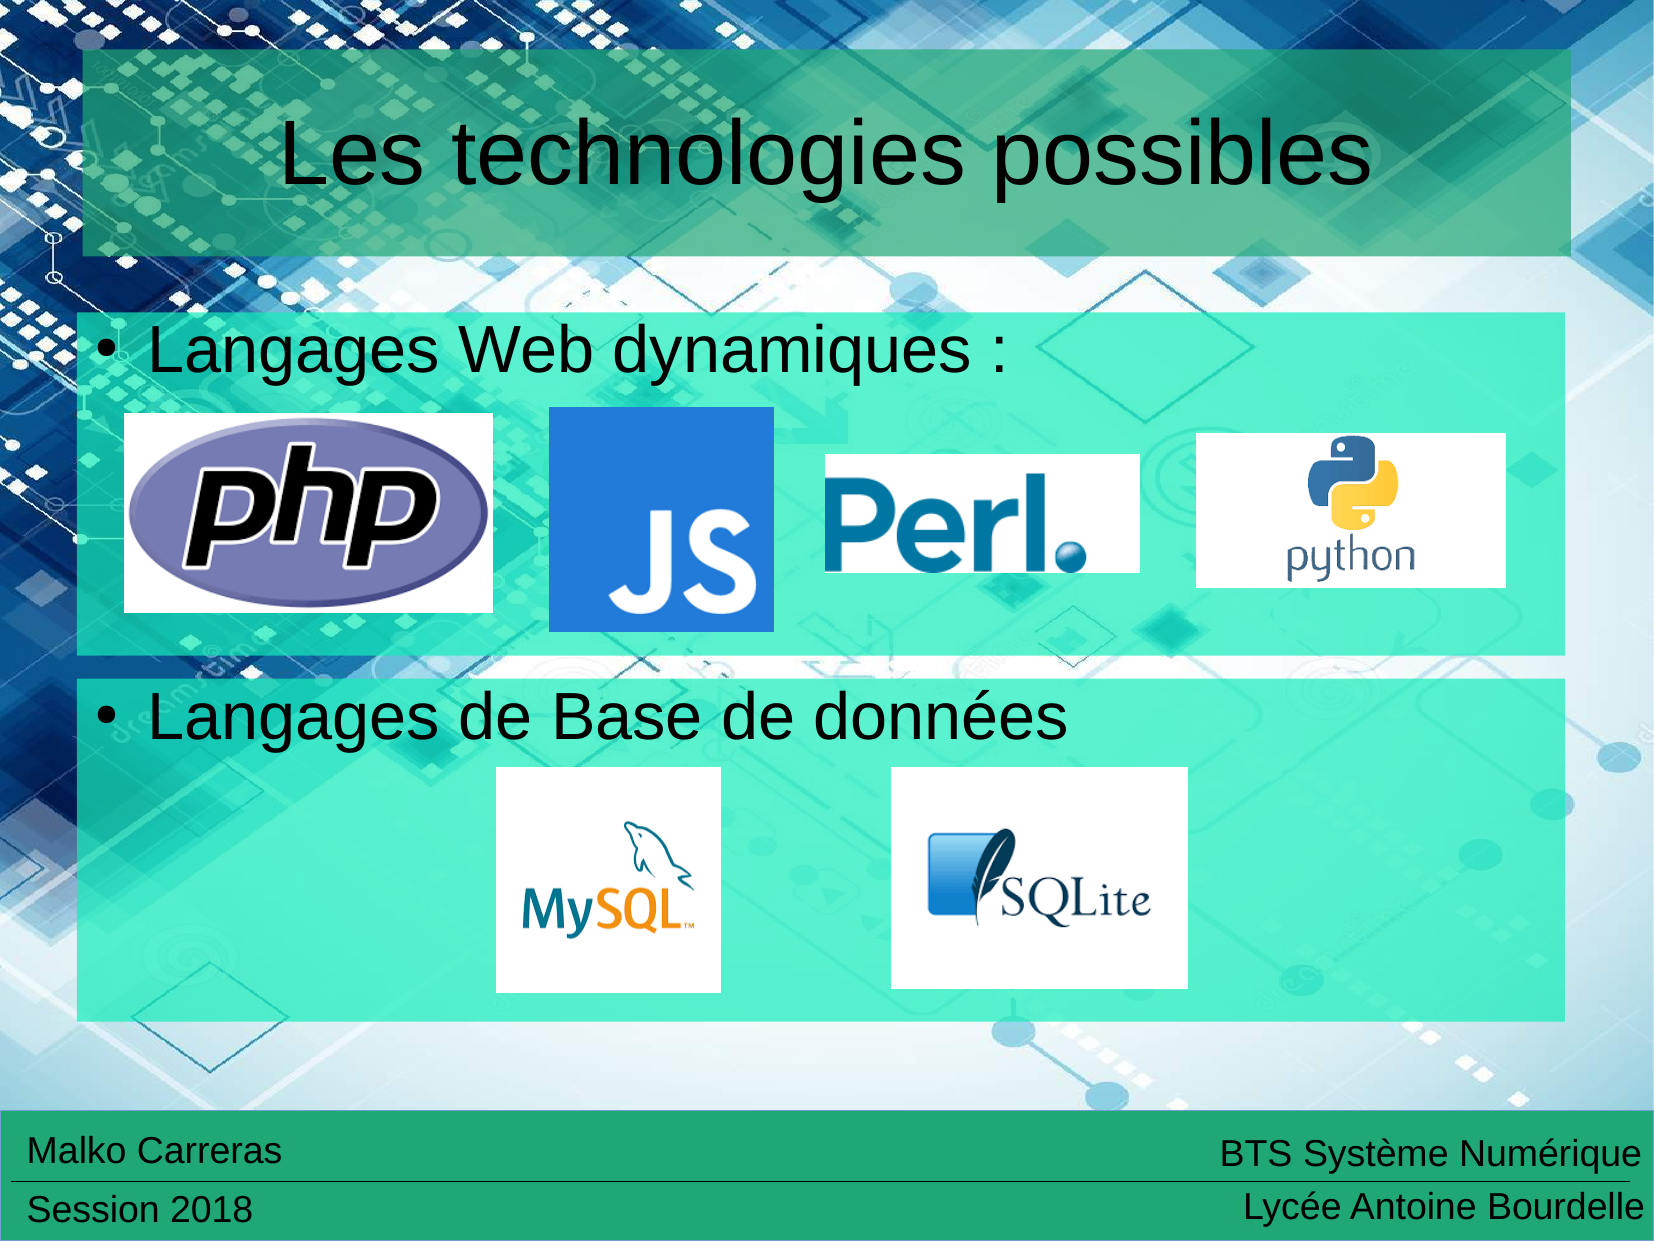

# Les technologies possibles
Langages Web dynamiques :
Langages de Base de données
Malko Carreras
BTS Système Numérique
Lycée Antoine Bourdelle
Session 2018